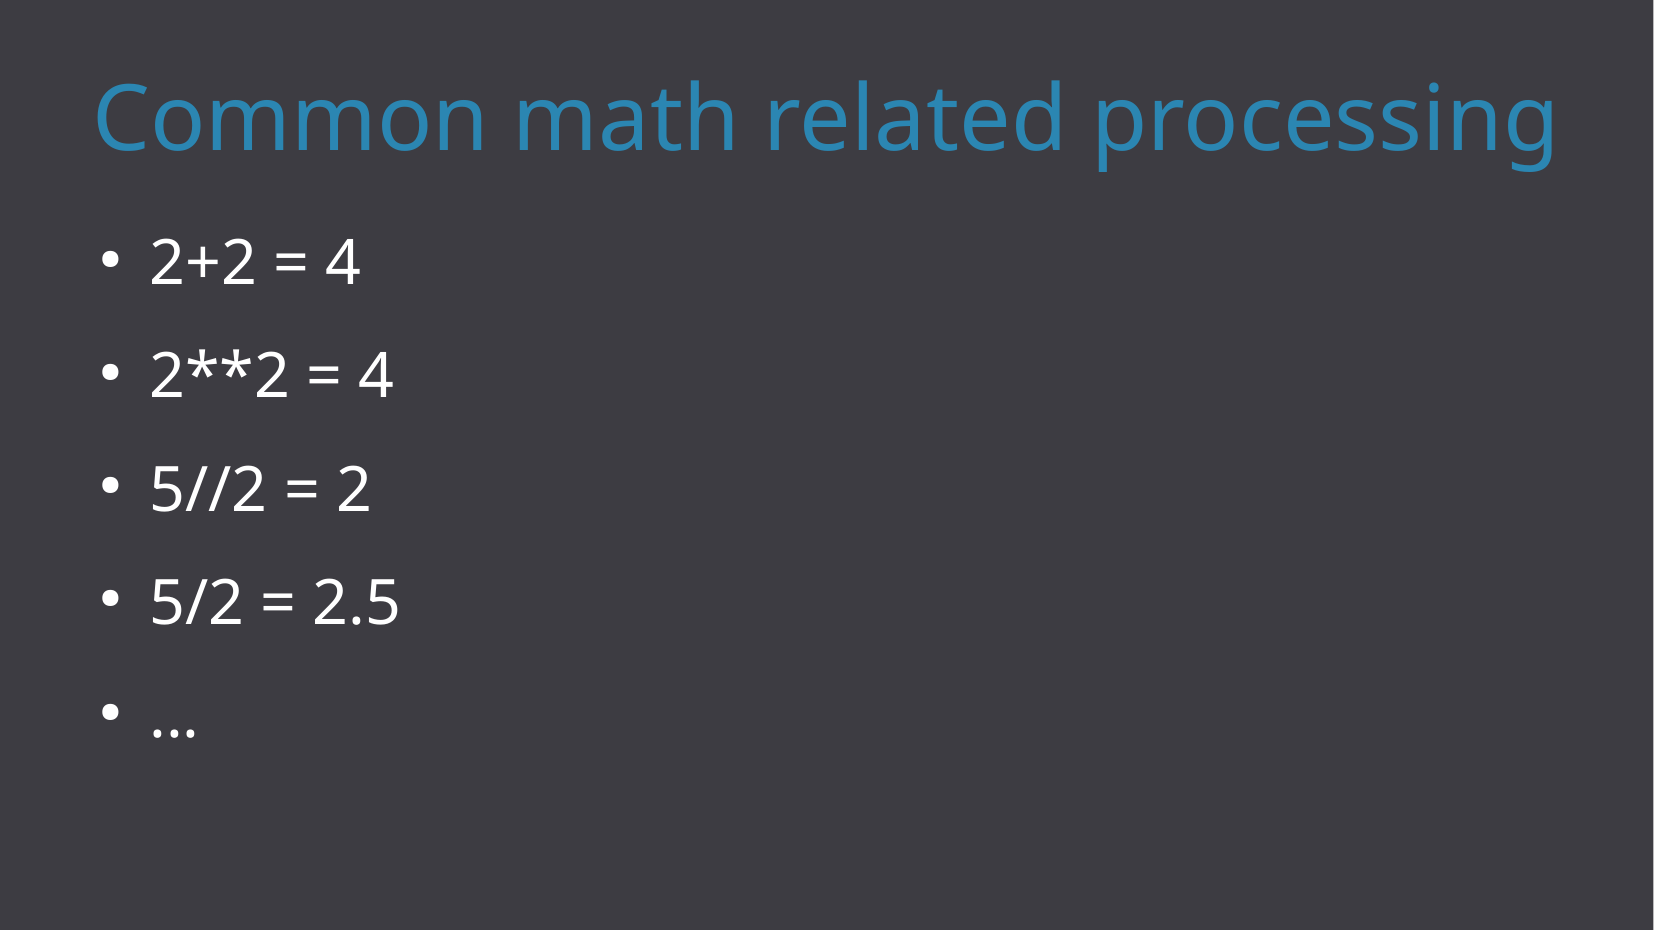

# Common math related processing
2+2 = 4
2**2 = 4
5//2 = 2
5/2 = 2.5
...